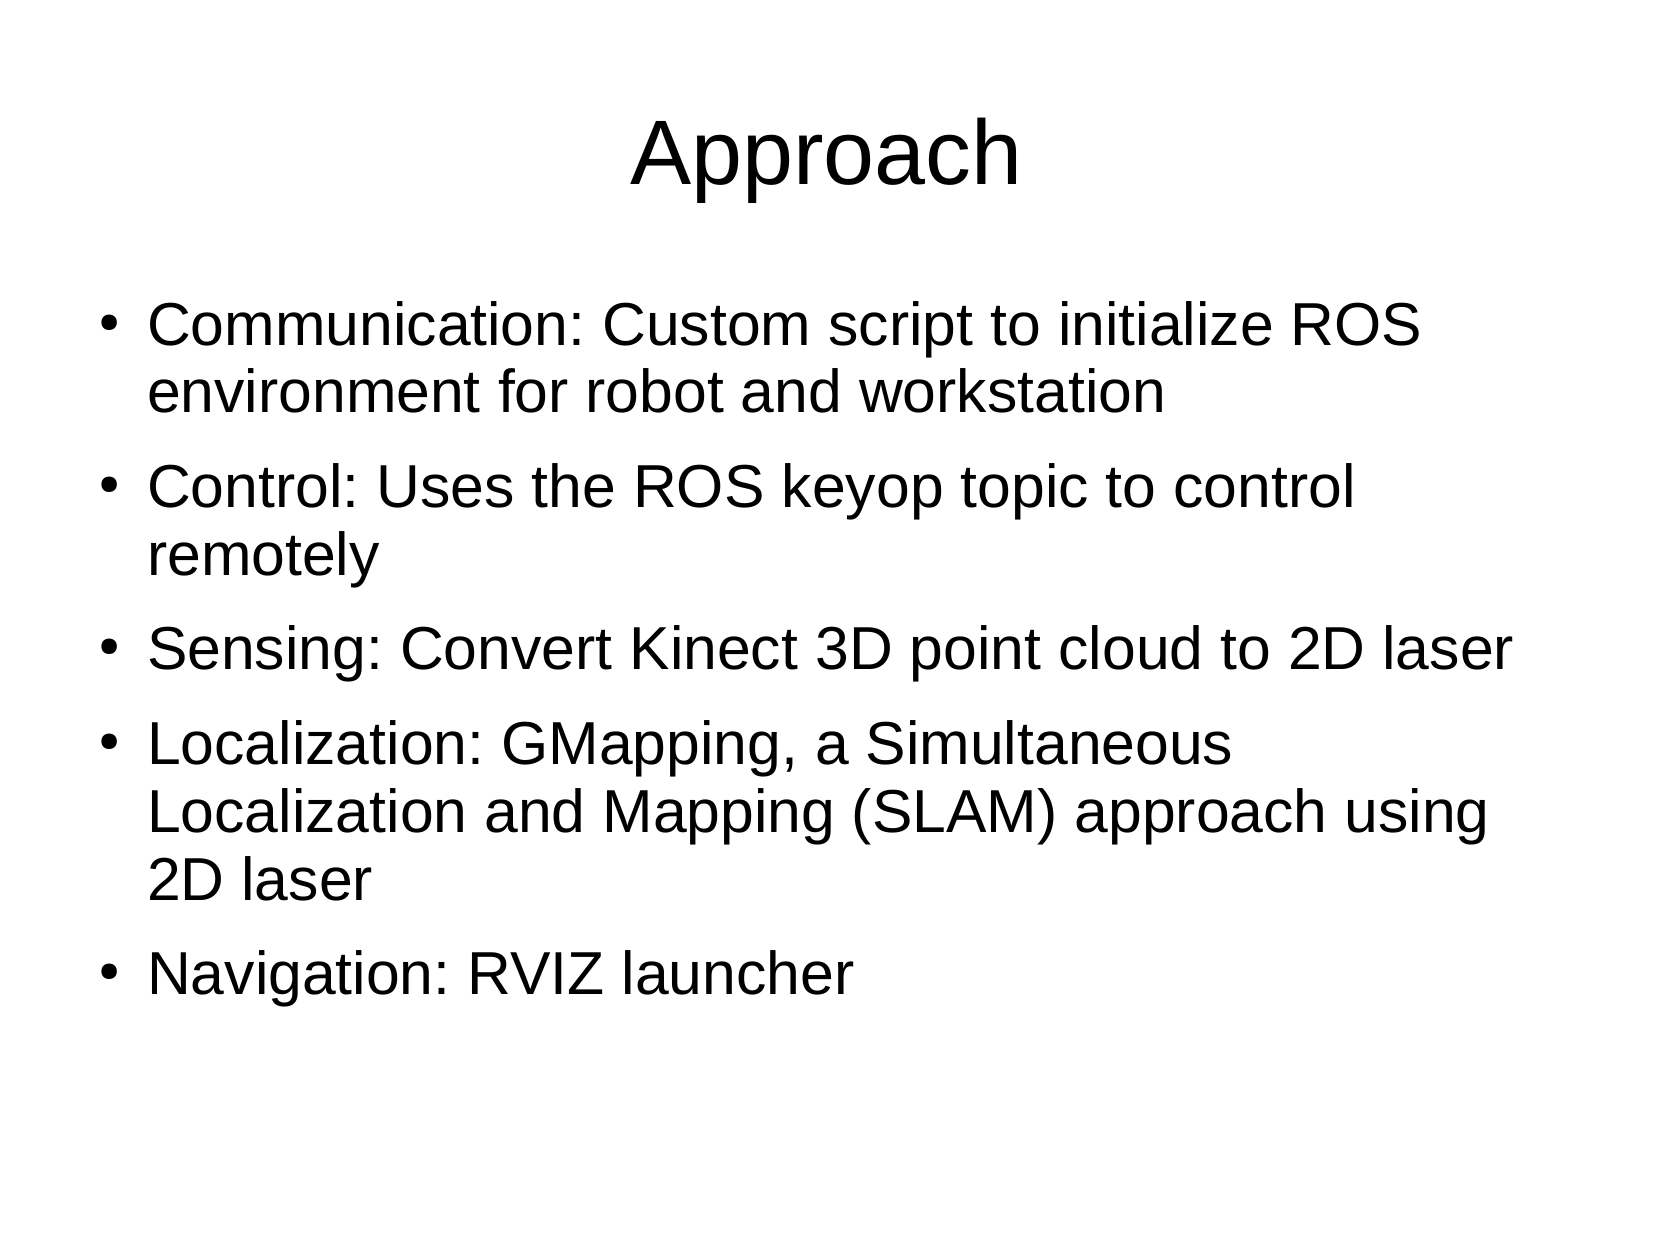

# Approach
Communication: Custom script to initialize ROS environment for robot and workstation
Control: Uses the ROS keyop topic to control remotely
Sensing: Convert Kinect 3D point cloud to 2D laser
Localization: GMapping, a Simultaneous Localization and Mapping (SLAM) approach using 2D laser
Navigation: RVIZ launcher